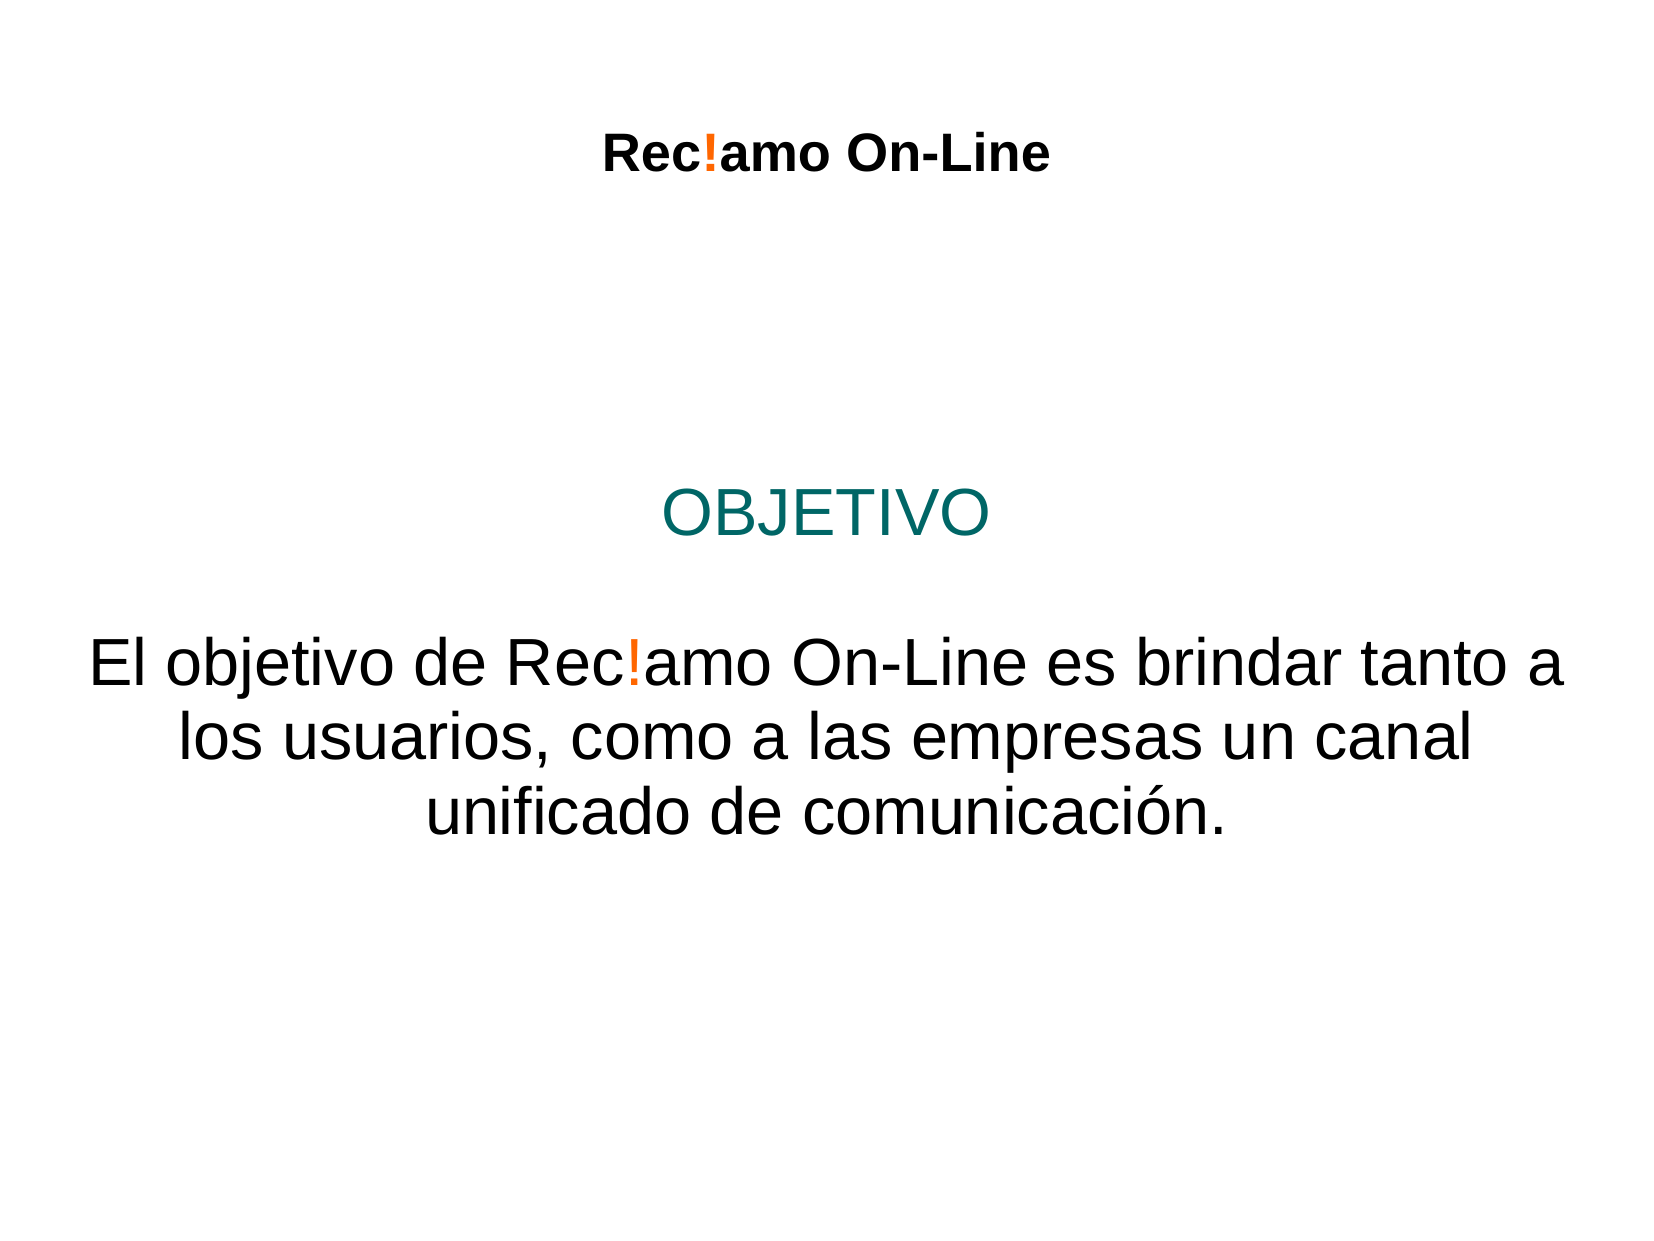

# Rec!amo On-Line
OBJETIVO
El objetivo de Rec!amo On-Line es brindar tanto a los usuarios, como a las empresas un canal unificado de comunicación.